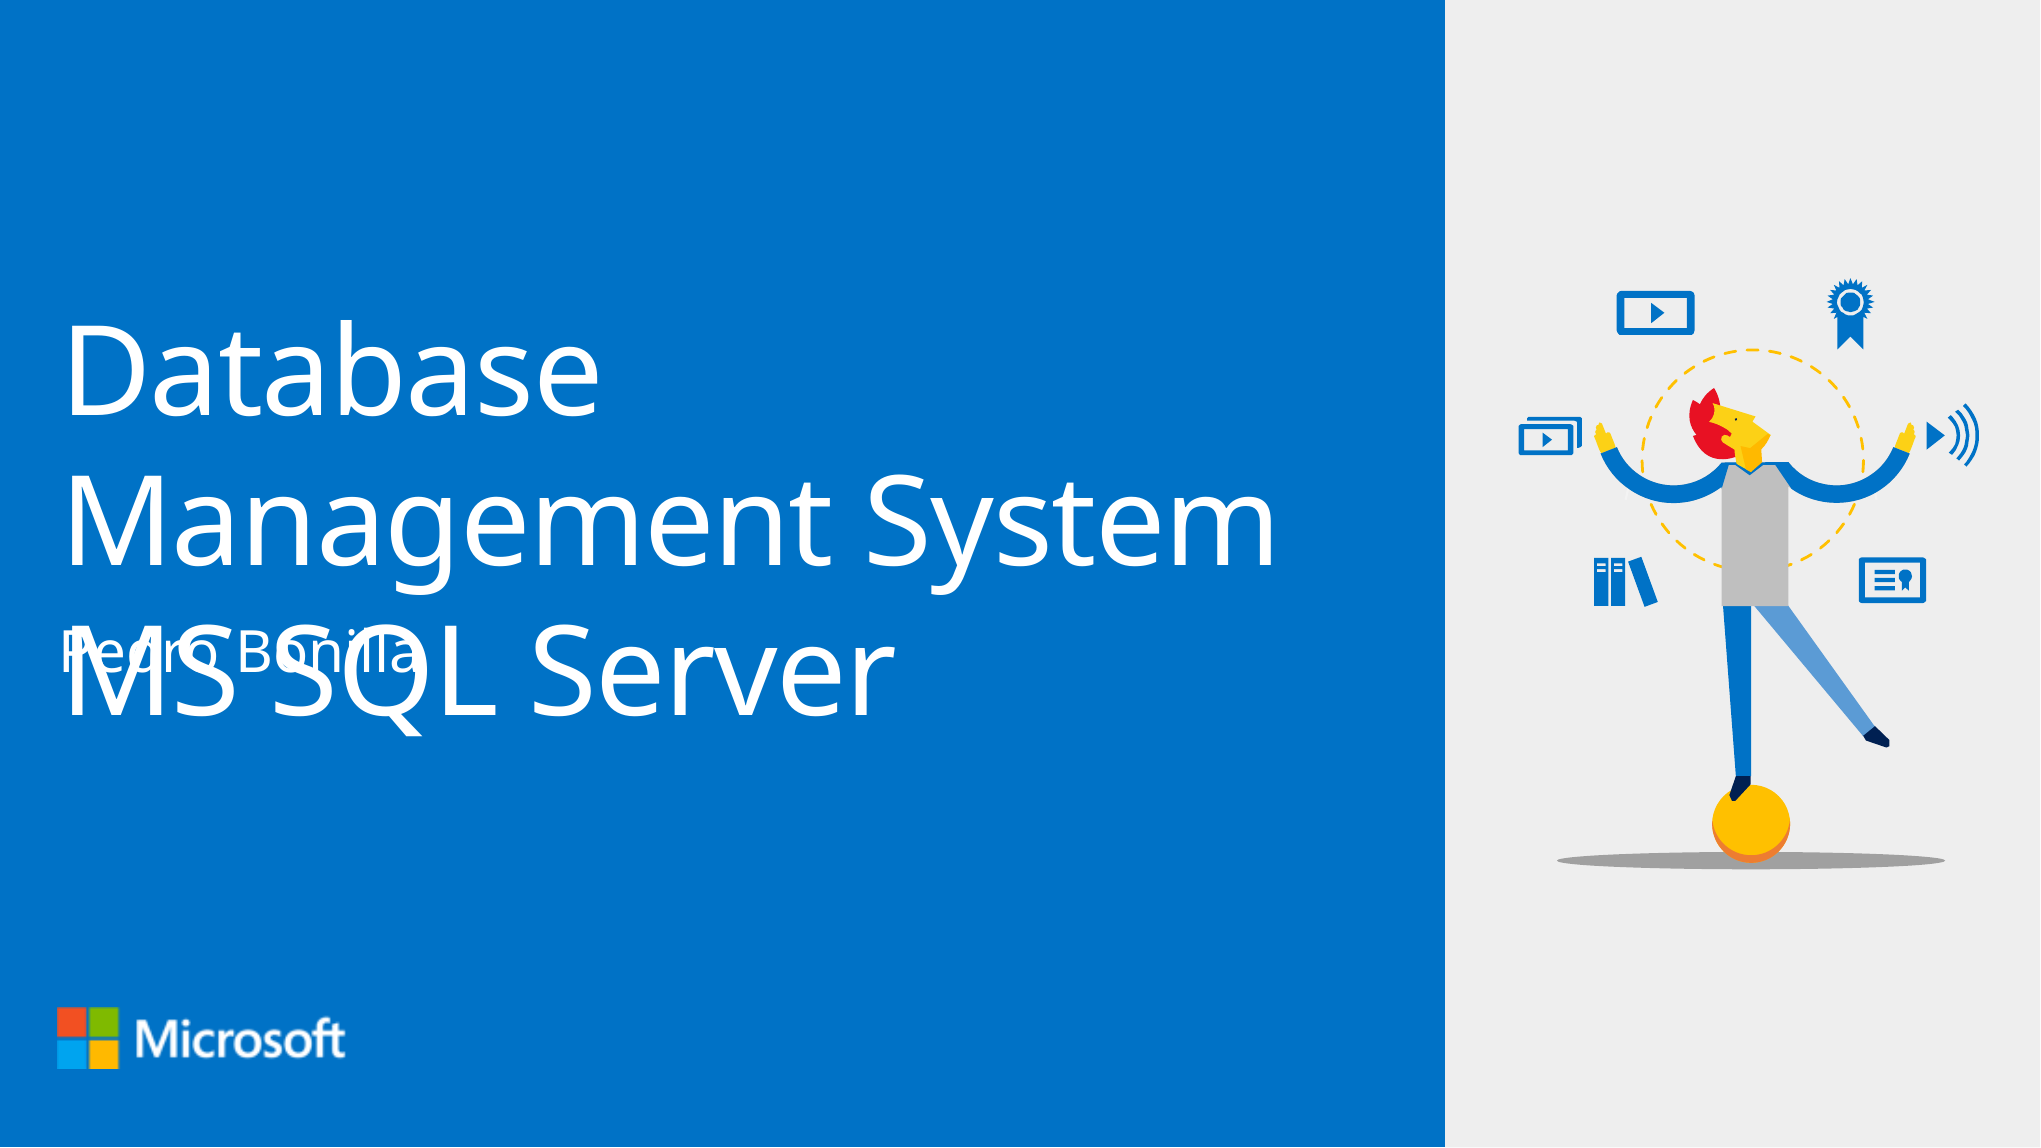

Database Management System MS SQL Server
# Pedro Bonilla